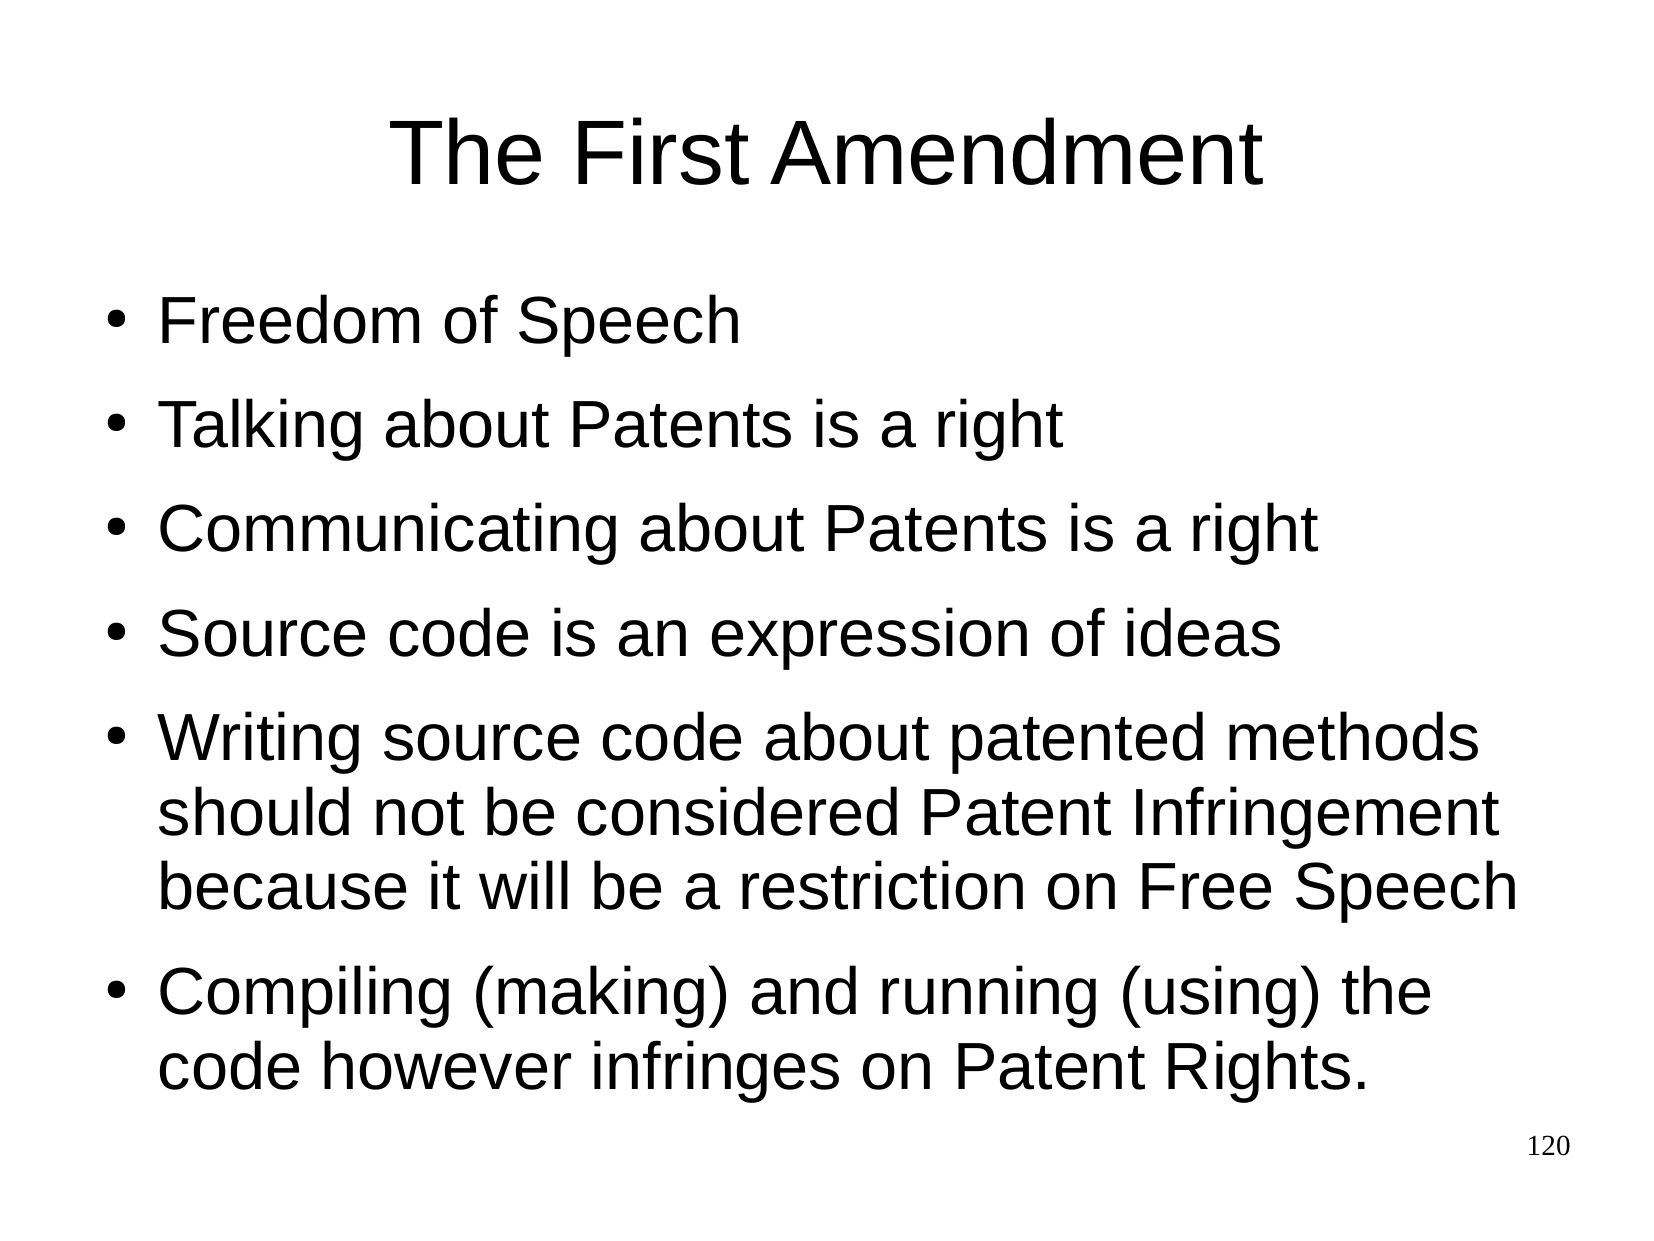

# The First Amendment
Freedom of Speech
Talking about Patents is a right
Communicating about Patents is a right
Source code is an expression of ideas
Writing source code about patented methods should not be considered Patent Infringement because it will be a restriction on Free Speech
Compiling (making) and running (using) the code however infringes on Patent Rights.
120